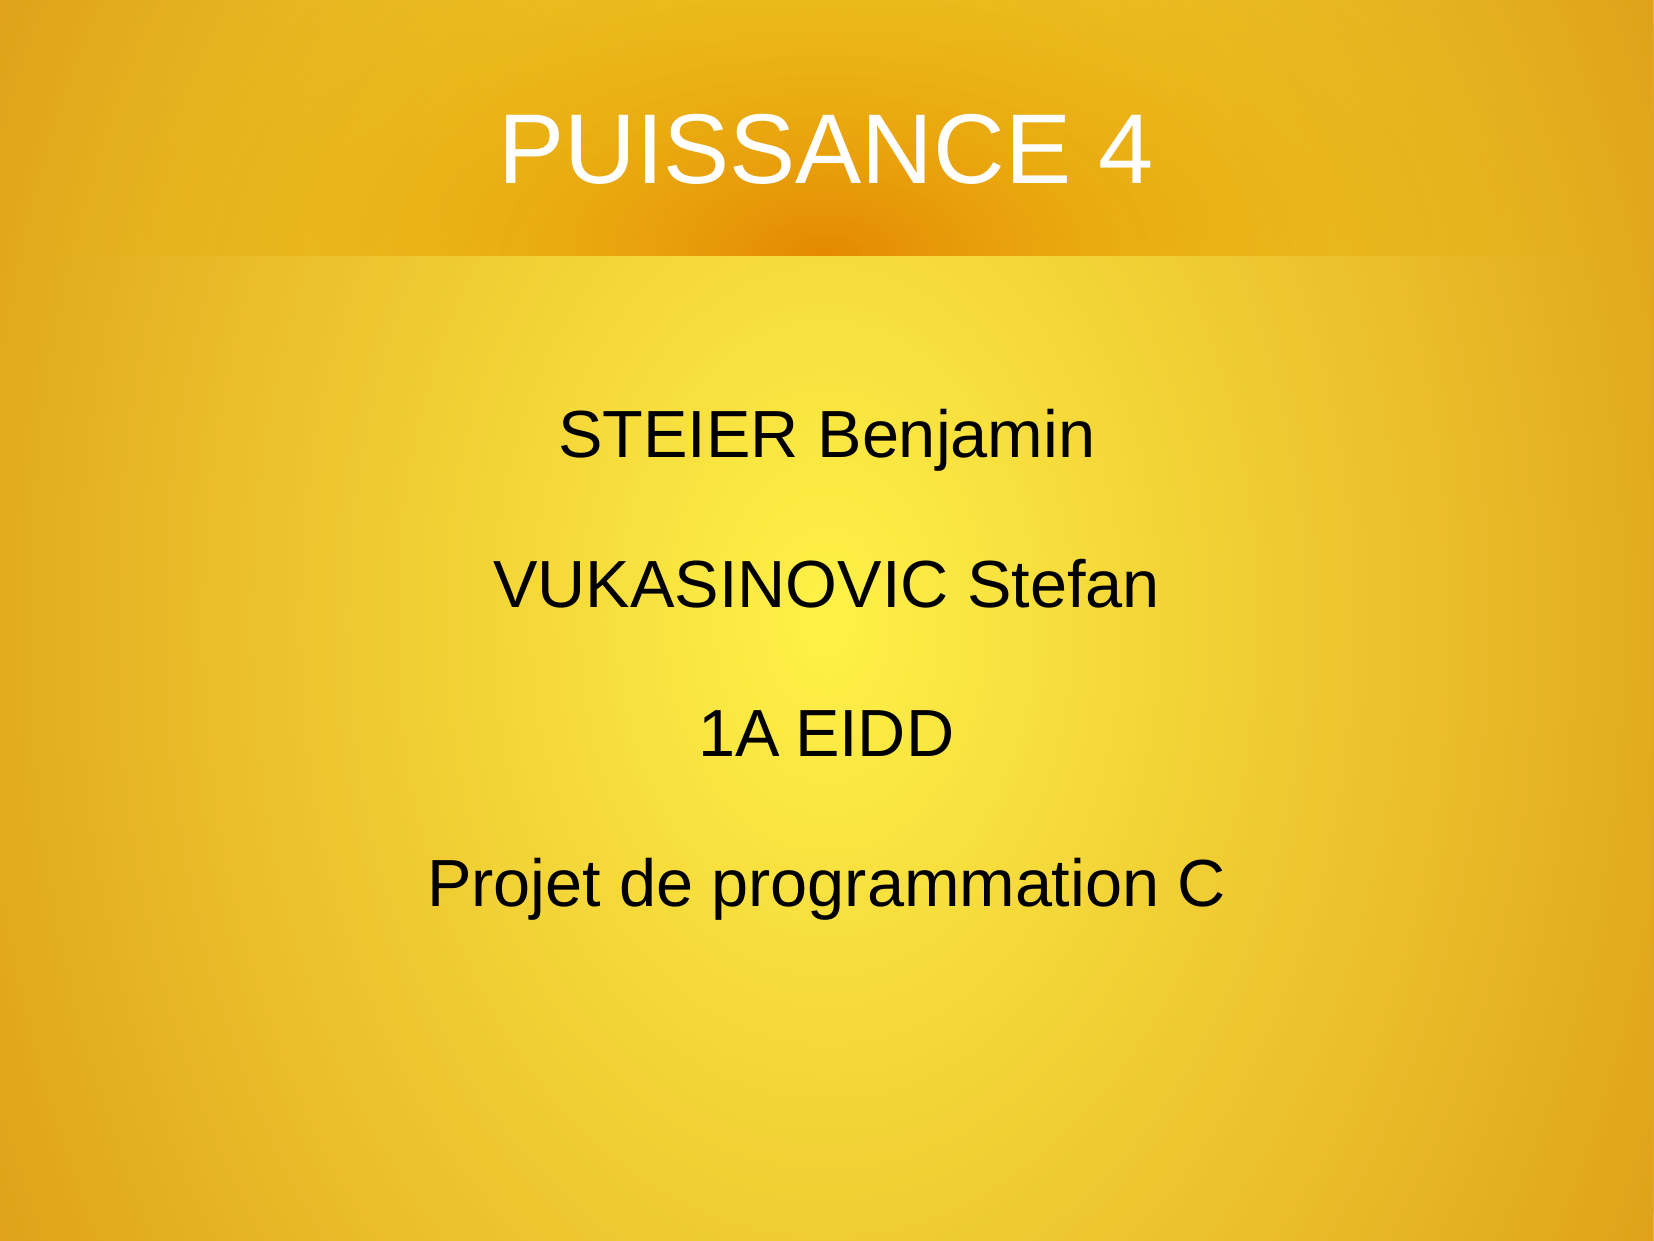

# PUISSANCE 4
STEIER Benjamin
VUKASINOVIC Stefan
1A EIDD
Projet de programmation C